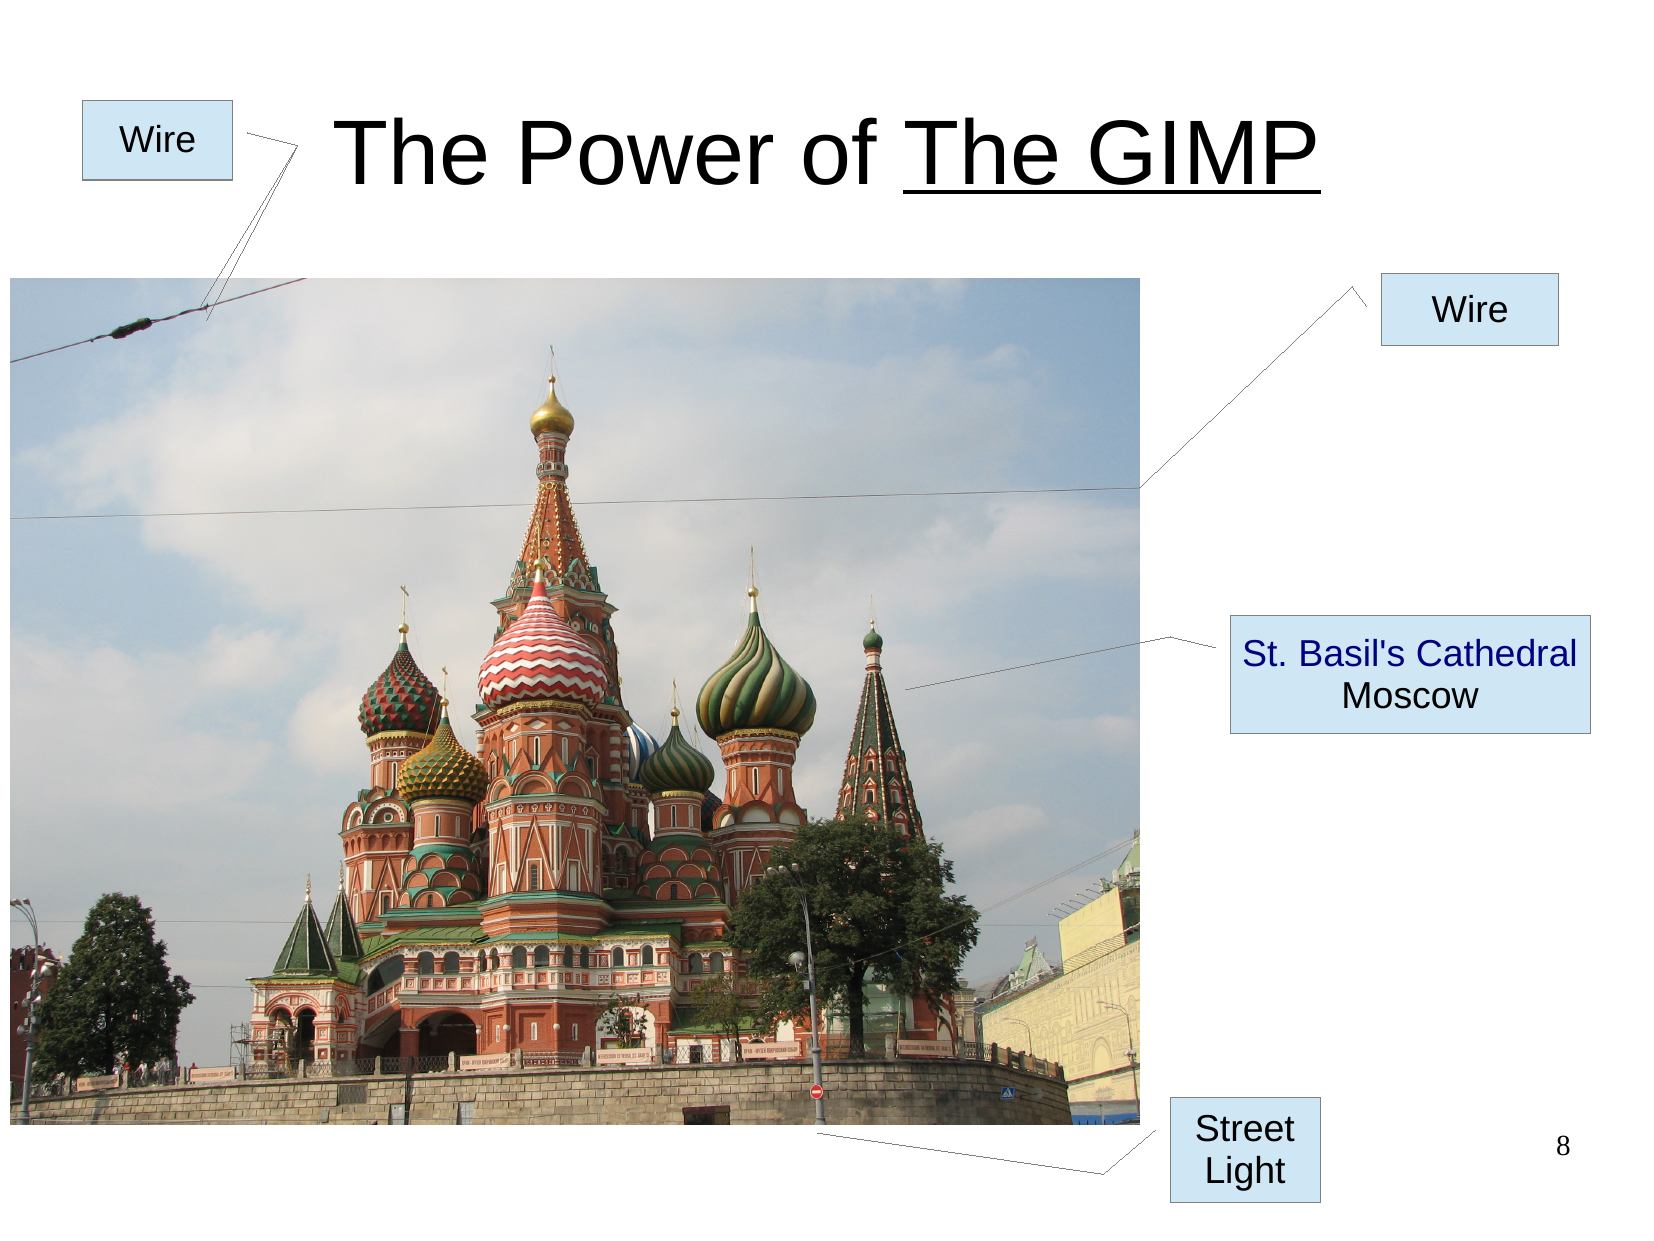

# The Power of The GIMP
Wire
Wire
Wire
St. Basil's Cathedral
Moscow
Street
Light
8